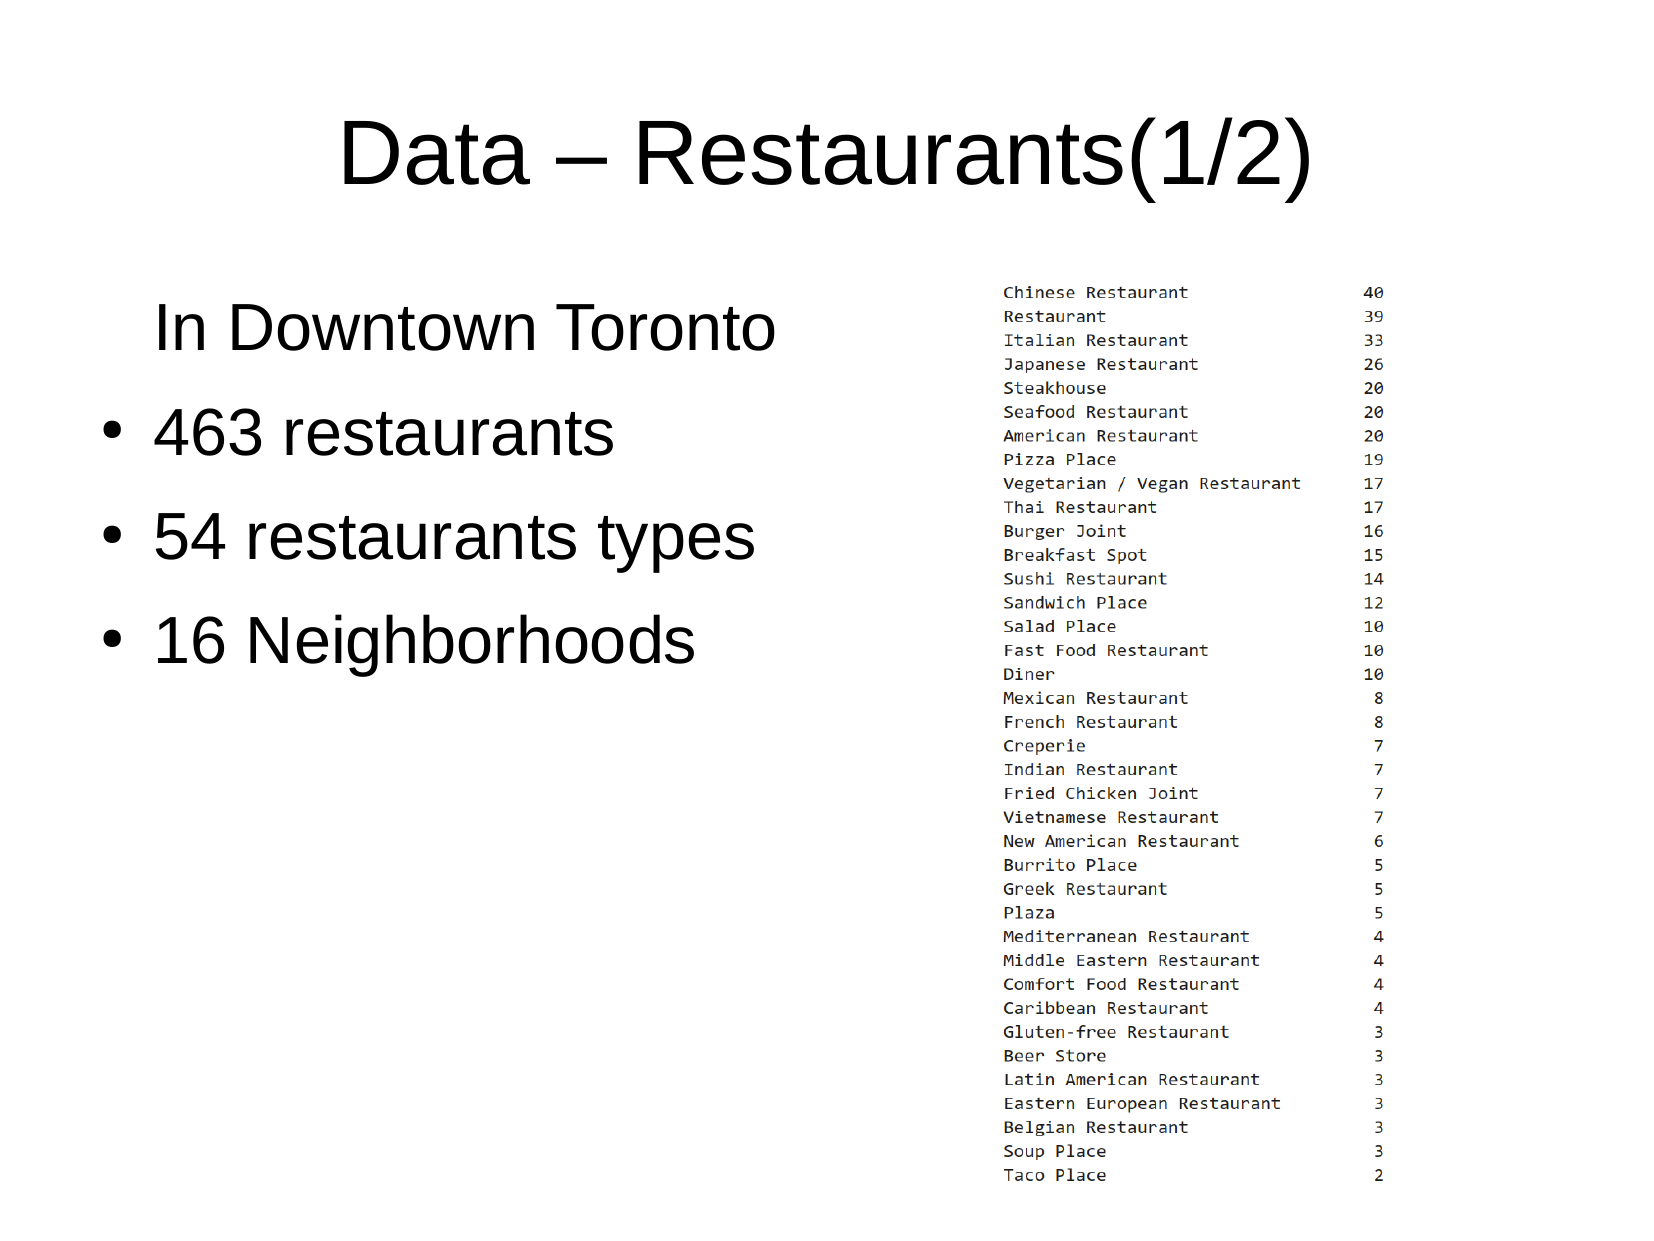

# Data – Restaurants(1/2)
In Downtown Toronto
463 restaurants
54 restaurants types
16 Neighborhoods